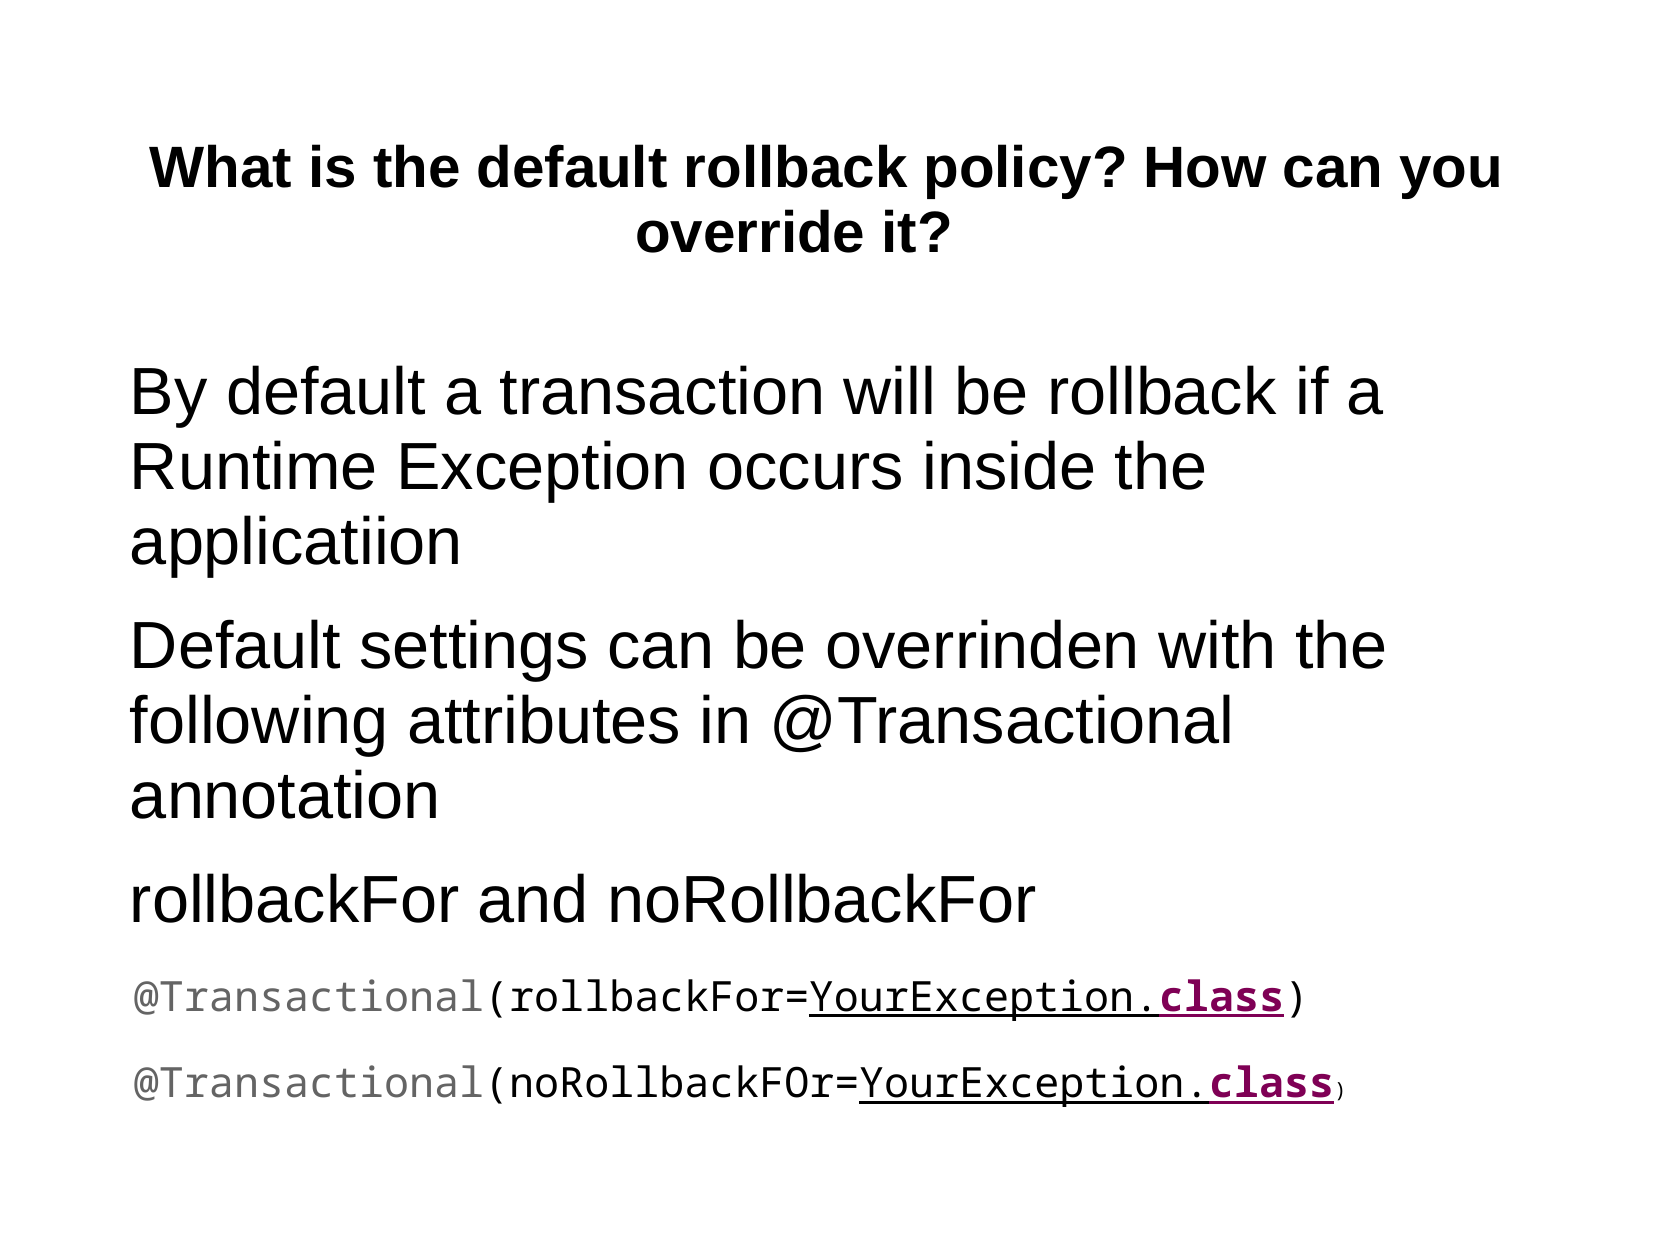

# What is the default rollback policy? How can you override it?
By default a transaction will be rollback if a Runtime Exception occurs inside the applicatiion
Default settings can be overrinden with the following attributes in @Transactional annotation
rollbackFor and noRollbackFor
 @Transactional(rollbackFor=YourException.class)
 @Transactional(noRollbackFOr=YourException.class)